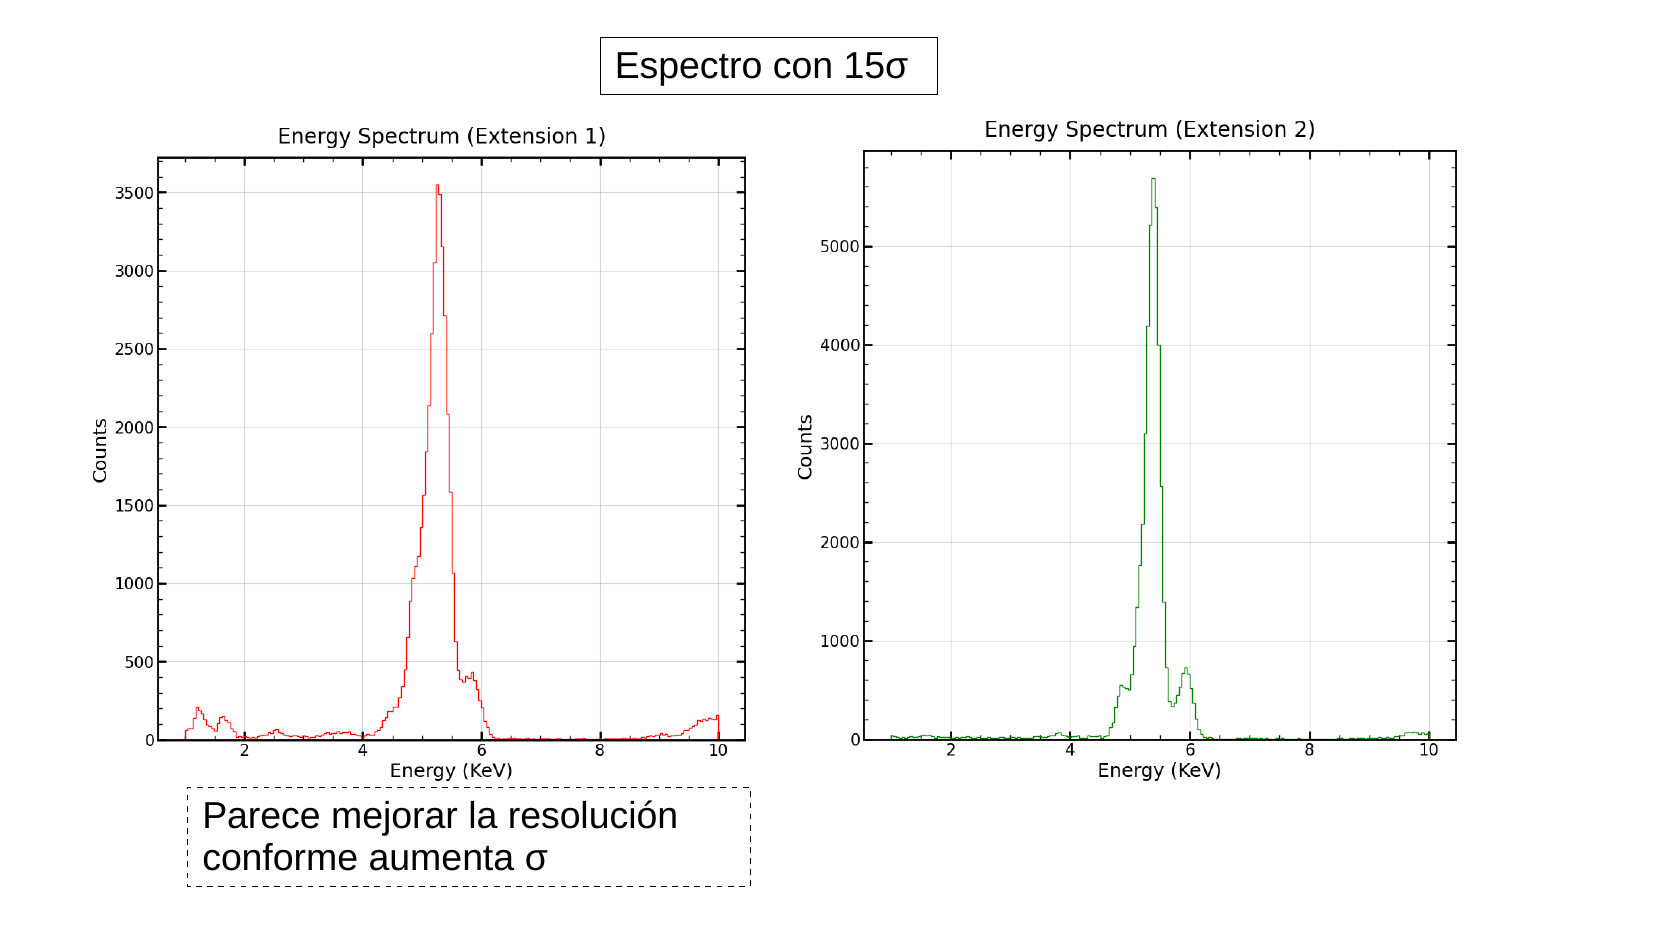

Espectro con 15σ
Parece mejorar la resolución conforme aumenta σ